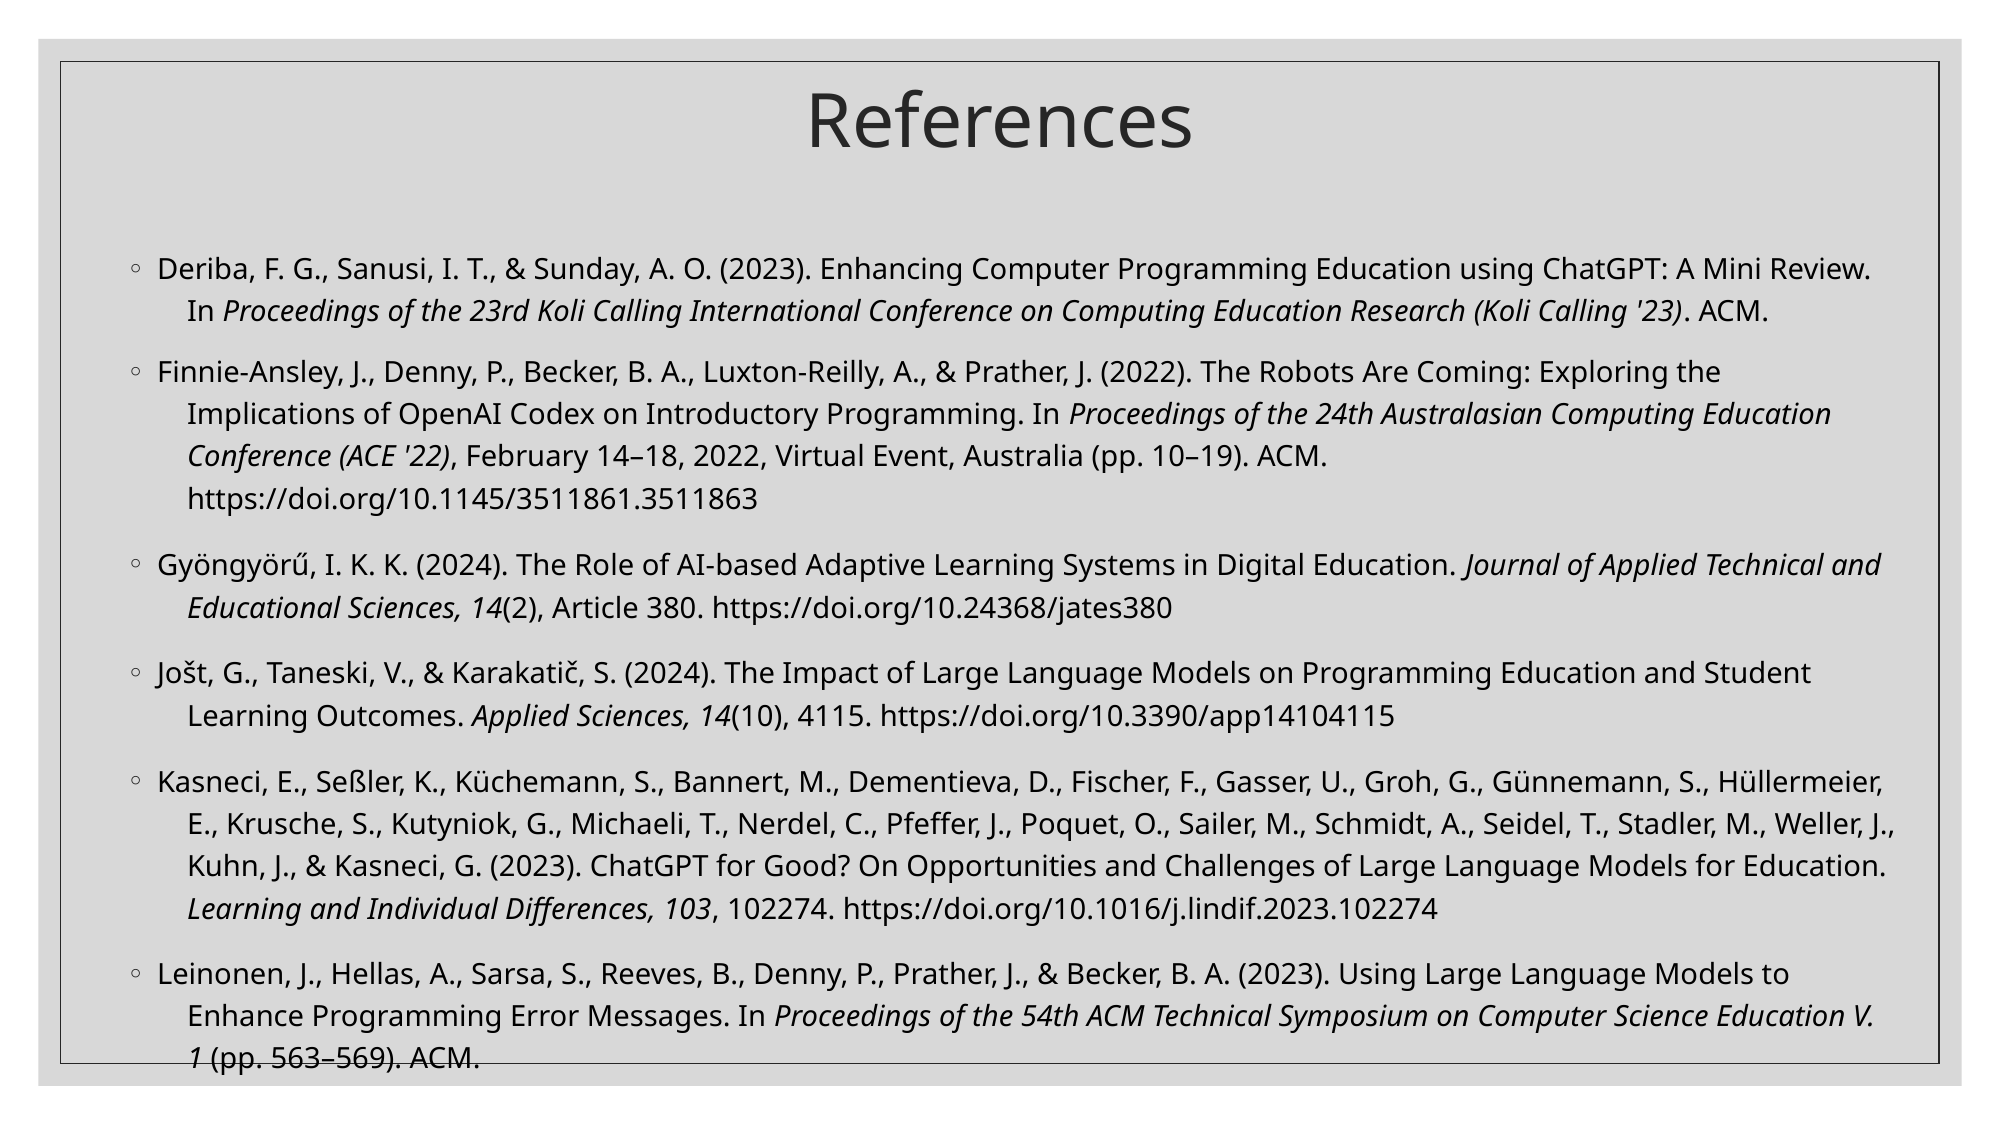

# References
Deriba, F. G., Sanusi, I. T., & Sunday, A. O. (2023). Enhancing Computer Programming Education using ChatGPT: A Mini Review. In Proceedings of the 23rd Koli Calling International Conference on Computing Education Research (Koli Calling '23). ACM.
Finnie-Ansley, J., Denny, P., Becker, B. A., Luxton-Reilly, A., & Prather, J. (2022). The Robots Are Coming: Exploring the Implications of OpenAI Codex on Introductory Programming. In Proceedings of the 24th Australasian Computing Education Conference (ACE '22), February 14–18, 2022, Virtual Event, Australia (pp. 10–19). ACM. https://doi.org/10.1145/3511861.3511863
Gyöngyörű, I. K. K. (2024). The Role of AI-based Adaptive Learning Systems in Digital Education. Journal of Applied Technical and Educational Sciences, 14(2), Article 380. https://doi.org/10.24368/jates380
Jošt, G., Taneski, V., & Karakatič, S. (2024). The Impact of Large Language Models on Programming Education and Student Learning Outcomes. Applied Sciences, 14(10), 4115. https://doi.org/10.3390/app14104115
Kasneci, E., Seßler, K., Küchemann, S., Bannert, M., Dementieva, D., Fischer, F., Gasser, U., Groh, G., Günnemann, S., Hüllermeier, E., Krusche, S., Kutyniok, G., Michaeli, T., Nerdel, C., Pfeffer, J., Poquet, O., Sailer, M., Schmidt, A., Seidel, T., Stadler, M., Weller, J., Kuhn, J., & Kasneci, G. (2023). ChatGPT for Good? On Opportunities and Challenges of Large Language Models for Education. Learning and Individual Differences, 103, 102274. https://doi.org/10.1016/j.lindif.2023.102274
Leinonen, J., Hellas, A., Sarsa, S., Reeves, B., Denny, P., Prather, J., & Becker, B. A. (2023). Using Large Language Models to Enhance Programming Error Messages. In Proceedings of the 54th ACM Technical Symposium on Computer Science Education V. 1 (pp. 563–569). ACM.